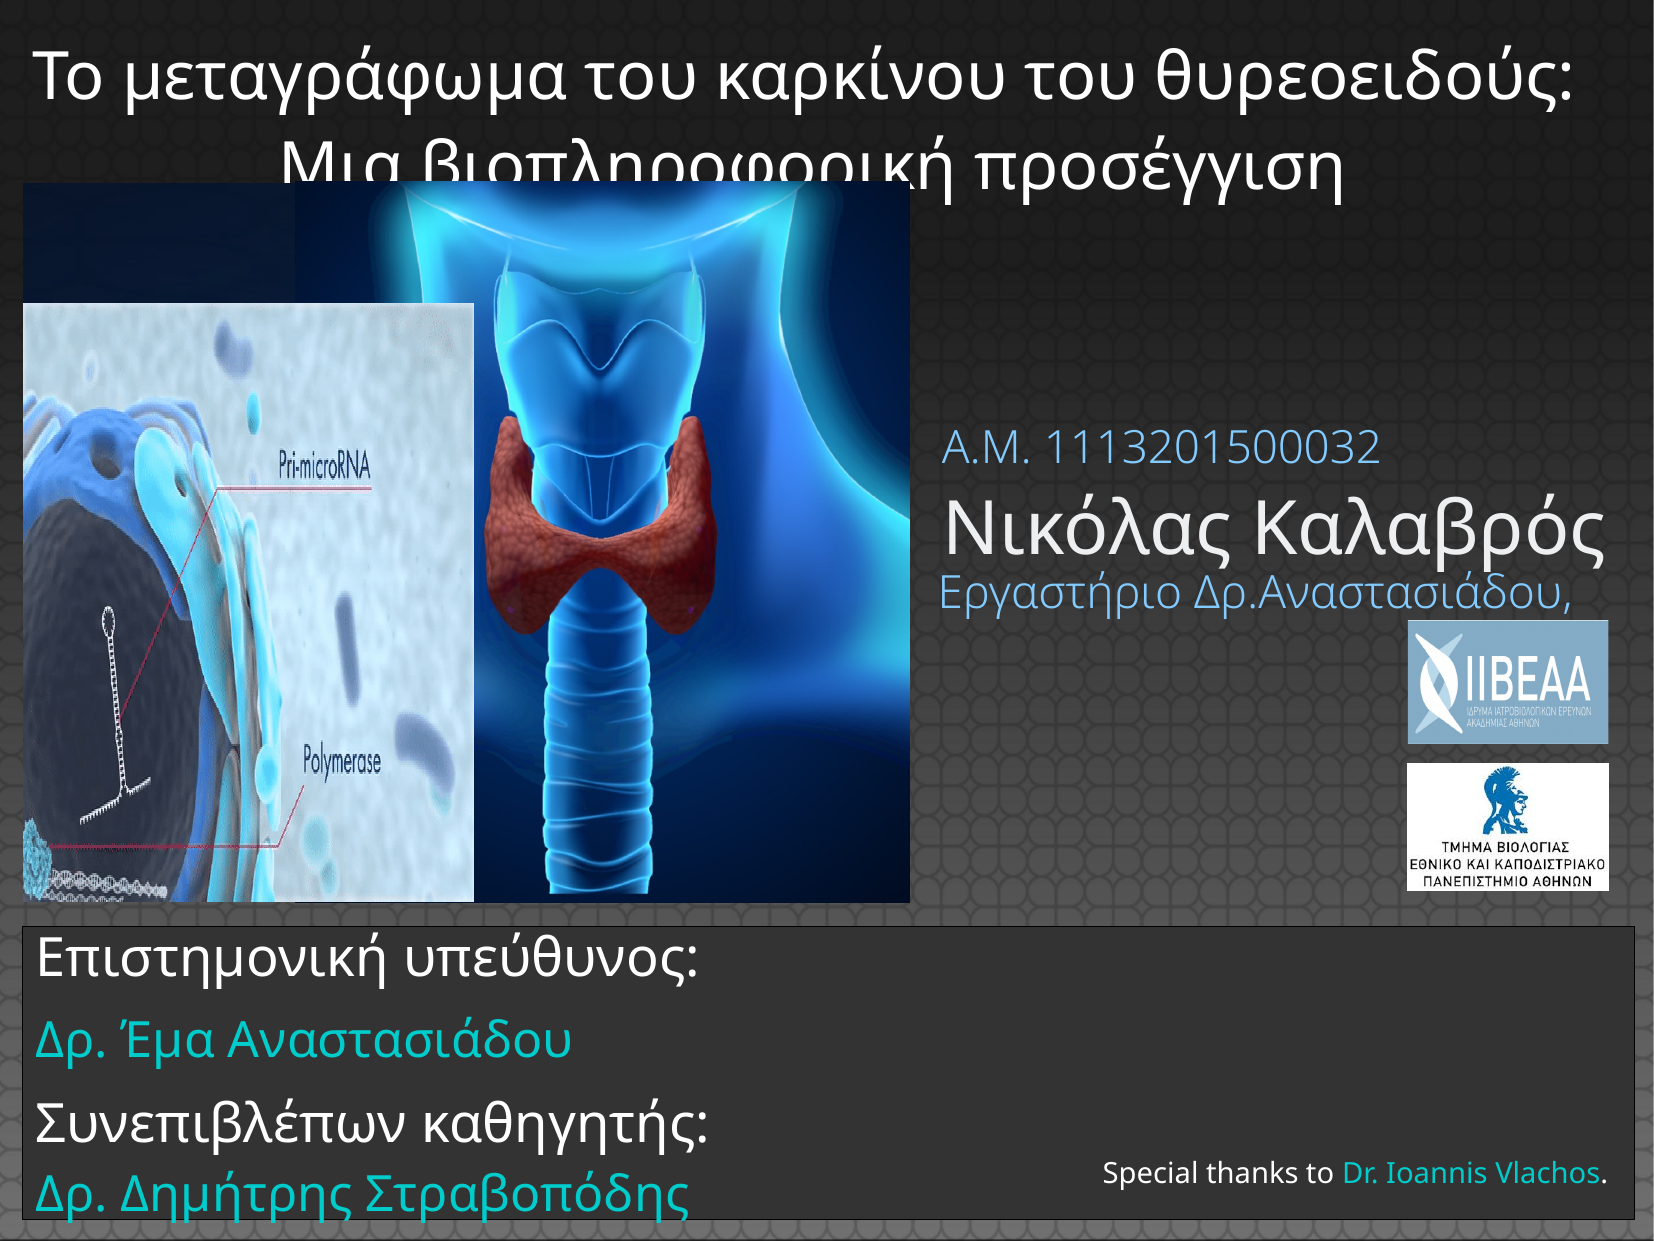

Το μεταγράφωμα του καρκίνου του θυρεοειδούς:
 Μια βιοπληροφορική προσέγγιση
Α.Μ. 1113201500032
Νικόλας Καλαβρός
Εργαστήριο Δρ.Αναστασιάδου,
# Επιστημονική υπεύθυνος:
Δρ. Έμα Αναστασιάδου
Συνεπιβλέπων καθηγητής:
Δρ. Δημήτρης Στραβοπόδης
Special thanks to Dr. Ioannis Vlachos.